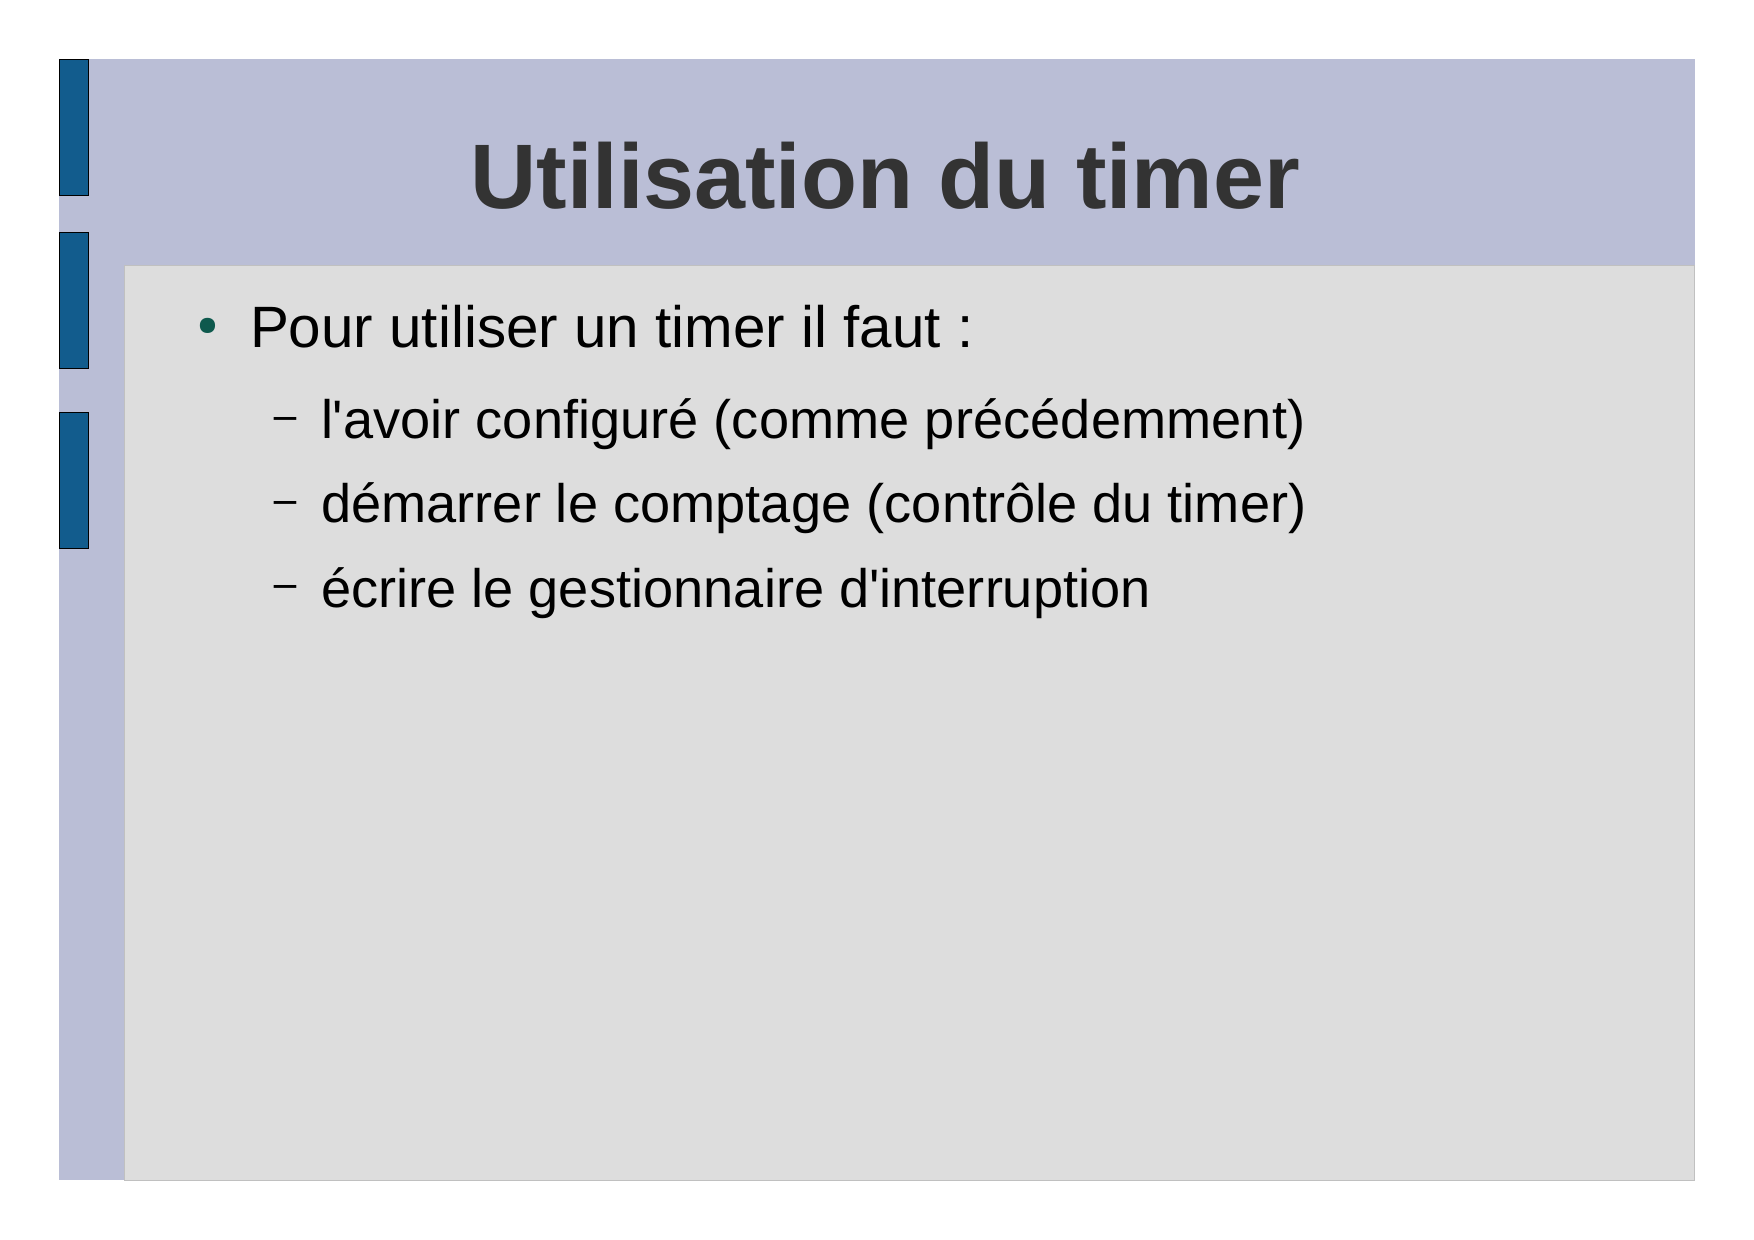

# Utilisation du timer
Pour utiliser un timer il faut :
l'avoir configuré (comme précédemment)
démarrer le comptage (contrôle du timer)
écrire le gestionnaire d'interruption